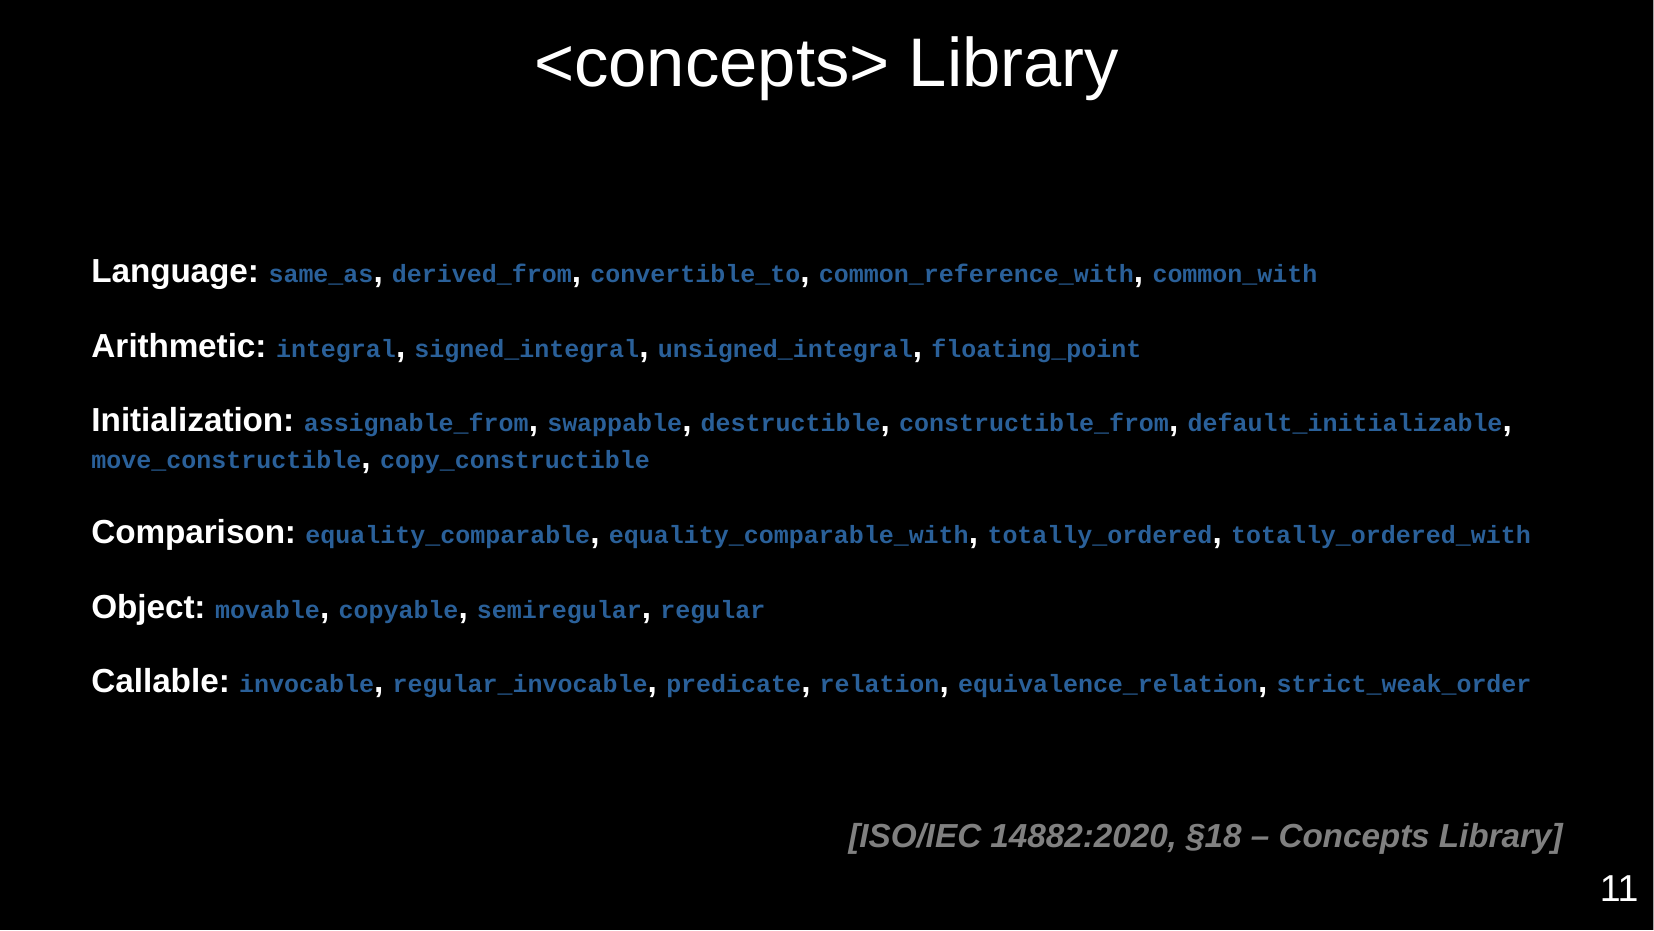

type attribute
# <concepts> Library
Language: same_as, derived_from, convertible_to, common_reference_with, common_with
Arithmetic: integral, signed_integral, unsigned_integral, floating_point
Initialization: assignable_from, swappable, destructible, constructible_from, default_initializable, move_constructible, copy_constructible
Comparison: equality_comparable, equality_comparable_with, totally_ordered, totally_ordered_with
Object: movable, copyable, semiregular, regular
Callable: invocable, regular_invocable, predicate, relation, equivalence_relation, strict_weak_order
[ISO/IEC 14882:2020, §18 – Concepts Library]